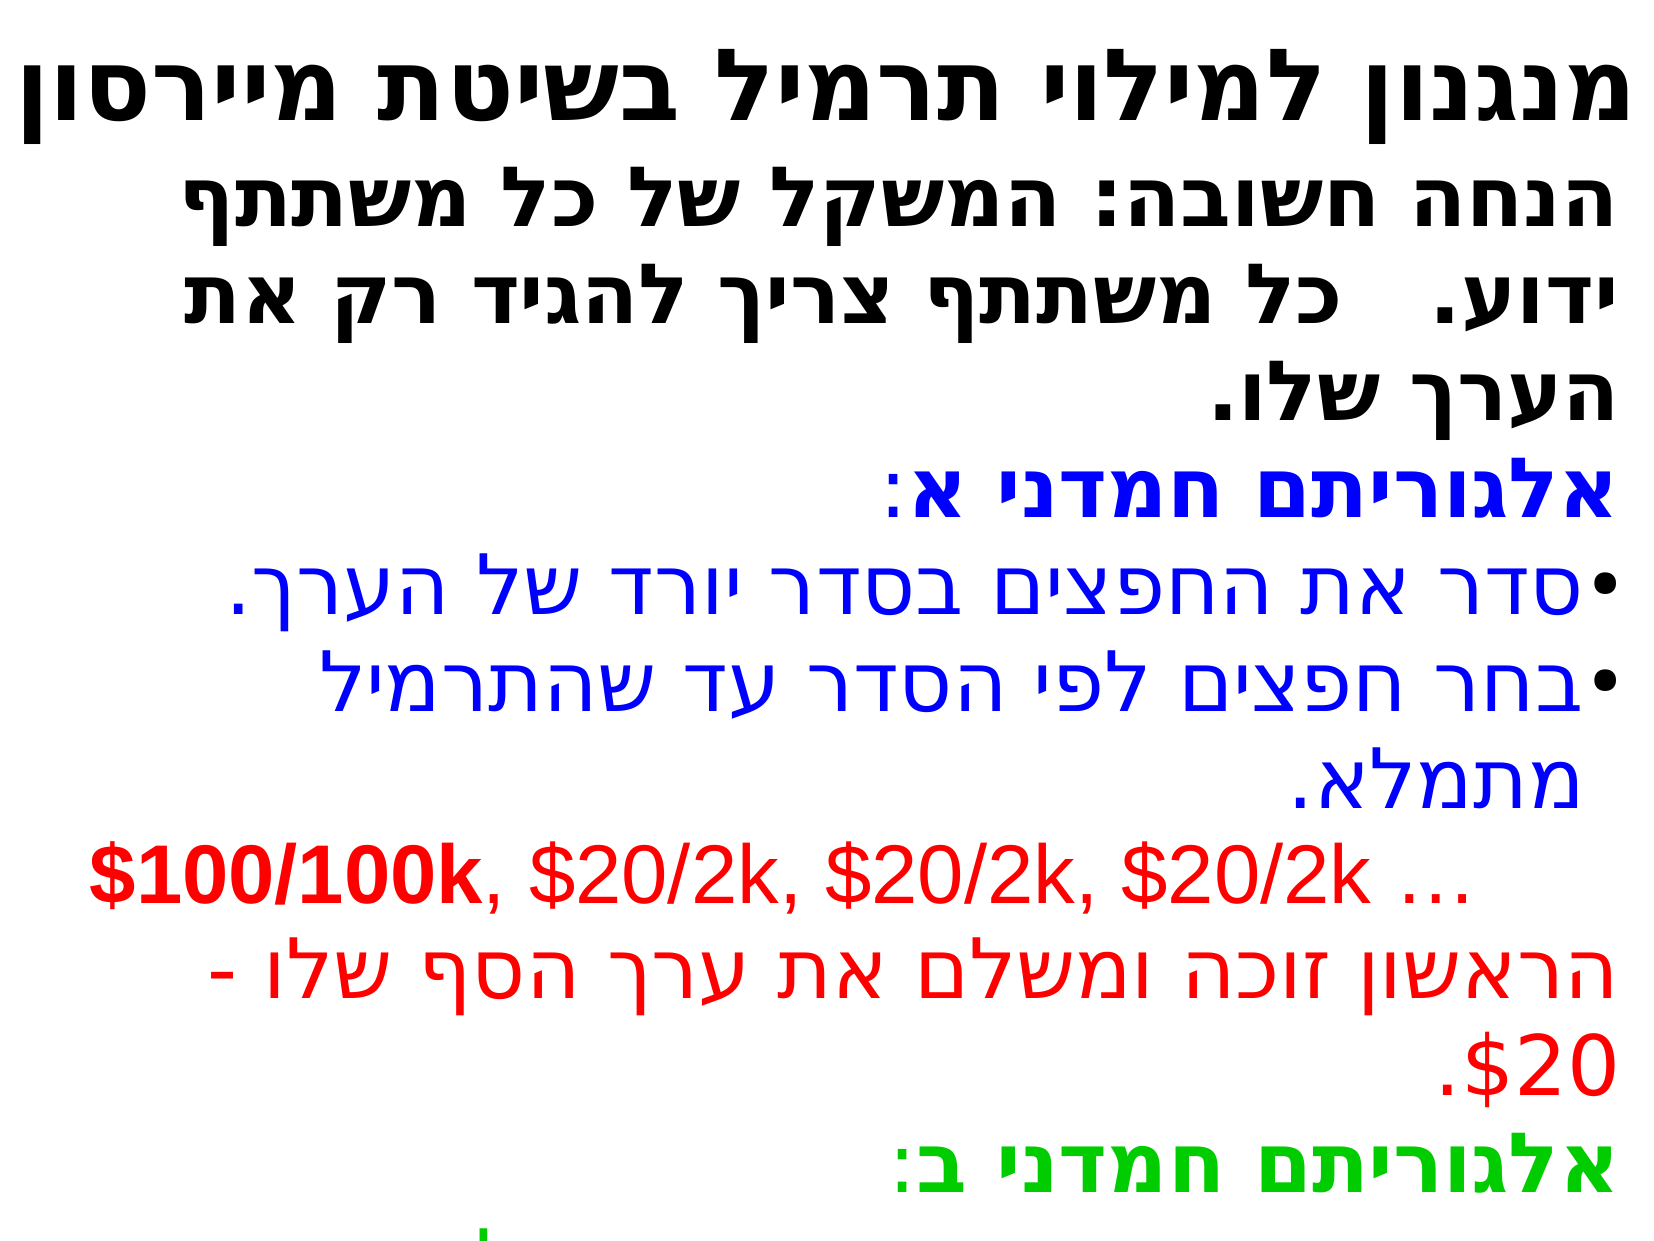

# מנגנון למילוי תרמיל בשיטת מיירסון
הנחה חשובה: המשקל של כל משתתף ידוע. כל משתתף צריך להגיד רק את הערך שלו.
אלגוריתם חמדני א:
סדר את החפצים בסדר יורד של הערך.
בחר חפצים לפי הסדר עד שהתרמיל מתמלא.
$100/100k, $20/2k, $20/2k, $20/2k …
הראשון זוכה ומשלם את ערך הסף שלו - $20.
אלגוריתם חמדני ב:
סדר את החפצים בסדר יורד של ערך/משקל.
בחר חפצים לפי הסדר עד שהתרמיל מתמלא.
$20/2k, $100/100k.
הראשון זוכה ומשלם את ערך הסף שלו - $2.